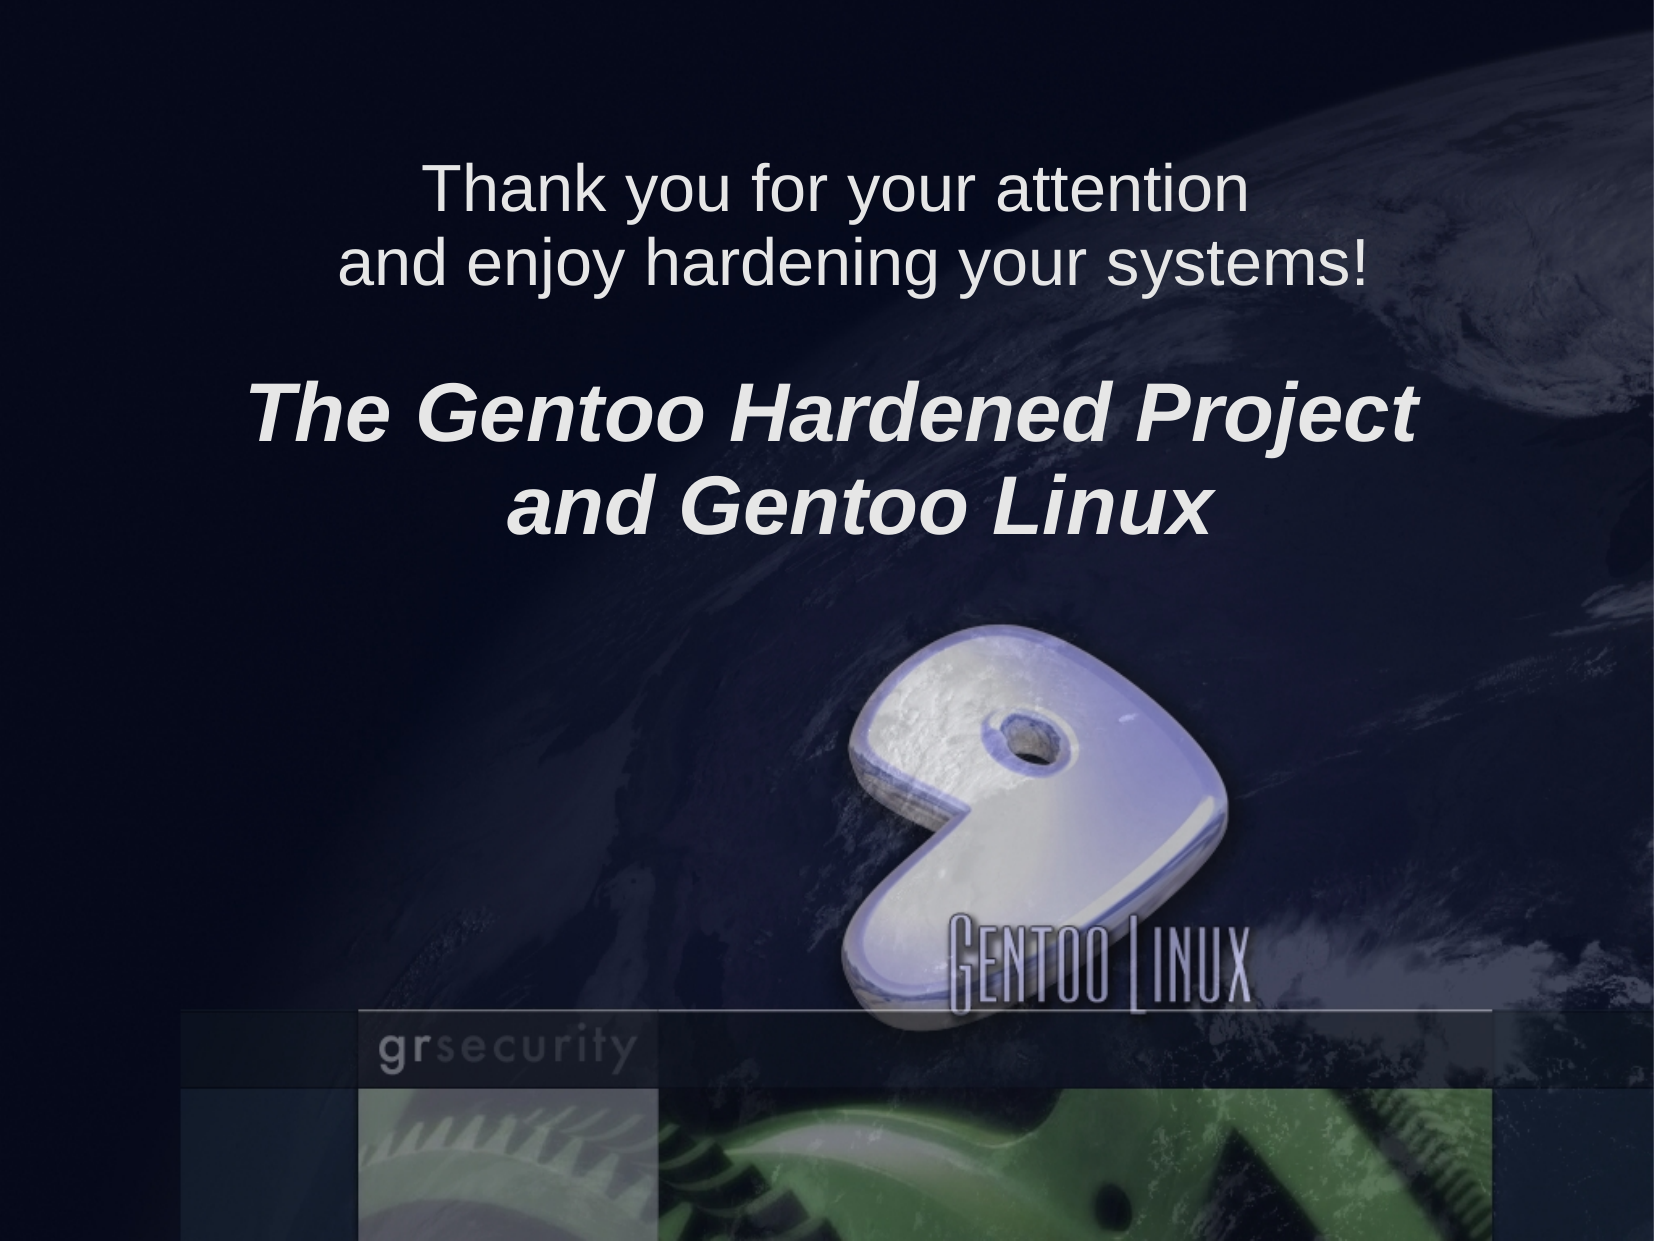

Thank you for your attention
and enjoy hardening your systems!
# The Gentoo Hardened Project and Gentoo Linux